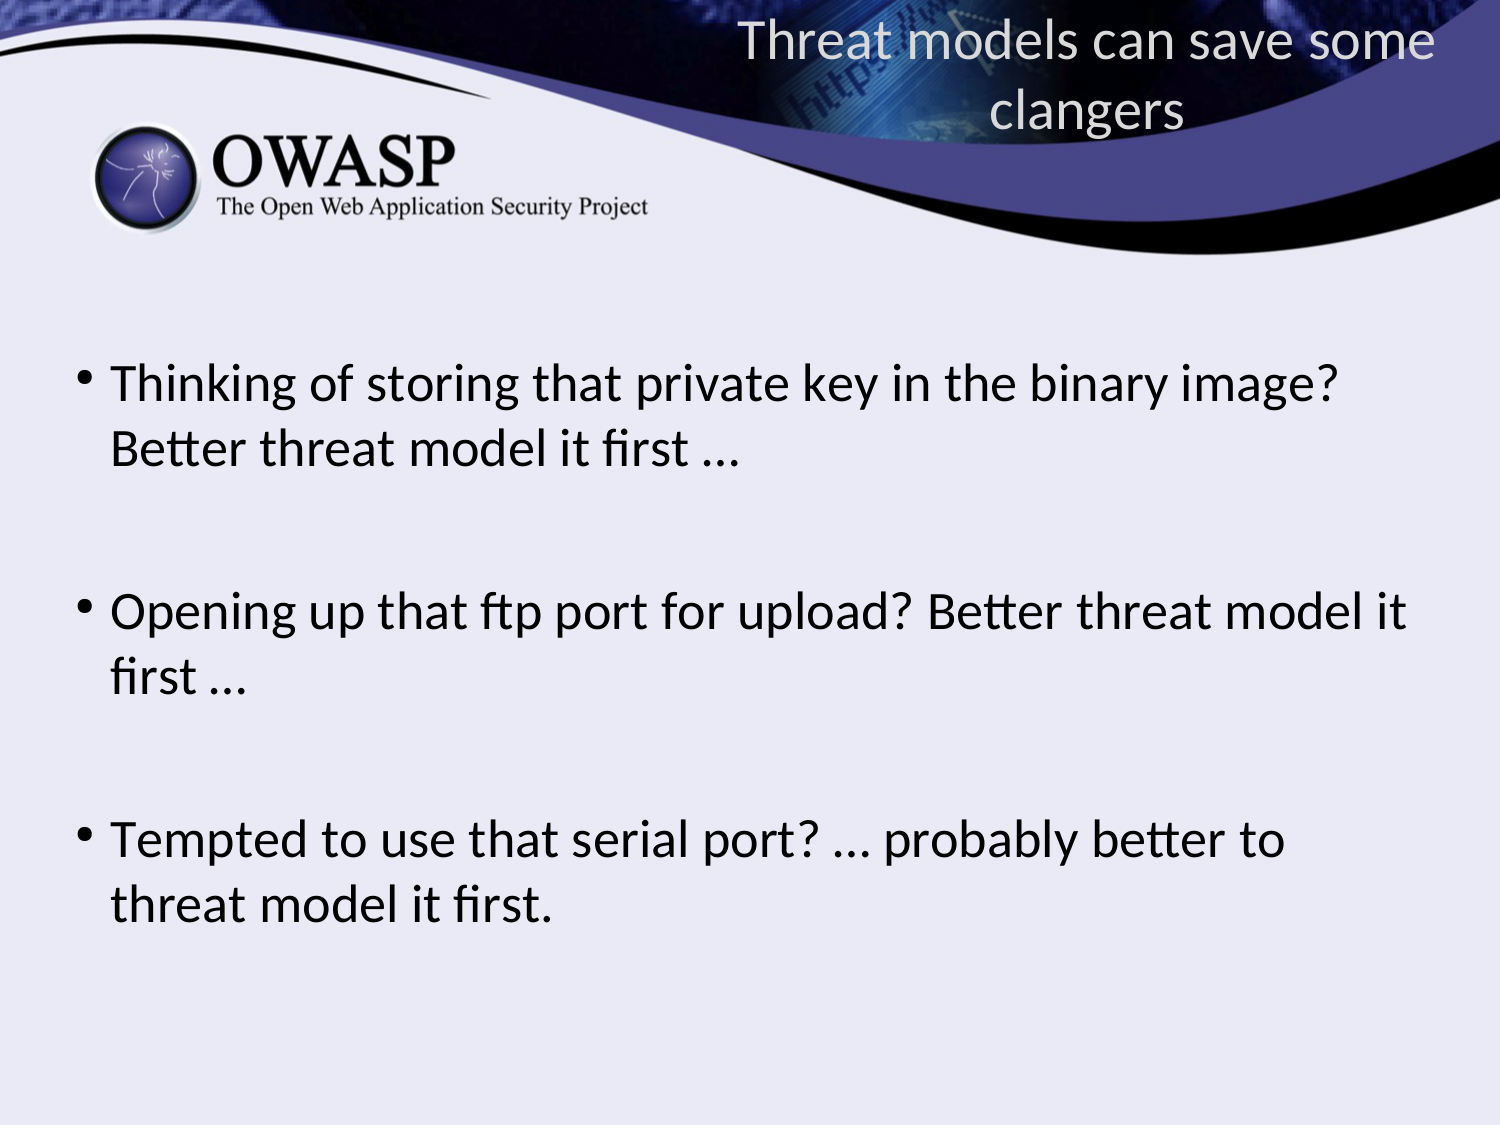

Threat models can save some clangers
#
Thinking of storing that private key in the binary image? Better threat model it first …
Opening up that ftp port for upload? Better threat model it first …
Tempted to use that serial port? … probably better to threat model it first.